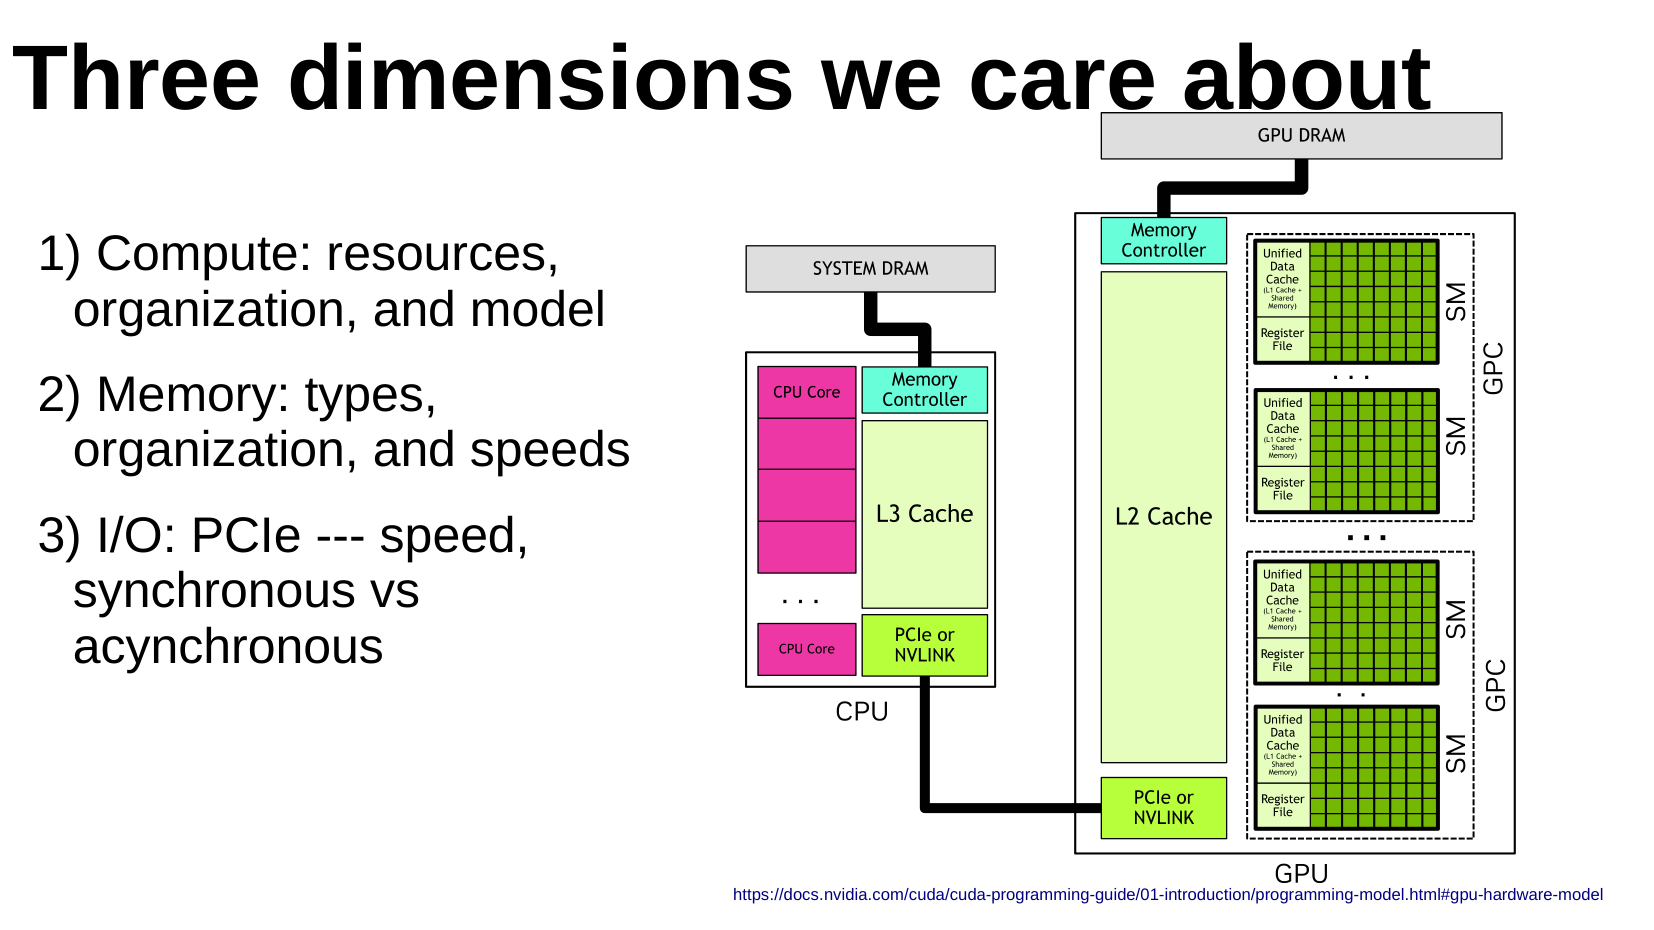

# Three dimensions we care about
 Compute: resources, organization, and model
 Memory: types, organization, and speeds
 I/O: PCIe --- speed, synchronous vs acynchronous
https://docs.nvidia.com/cuda/cuda-programming-guide/01-introduction/programming-model.html#gpu-hardware-model